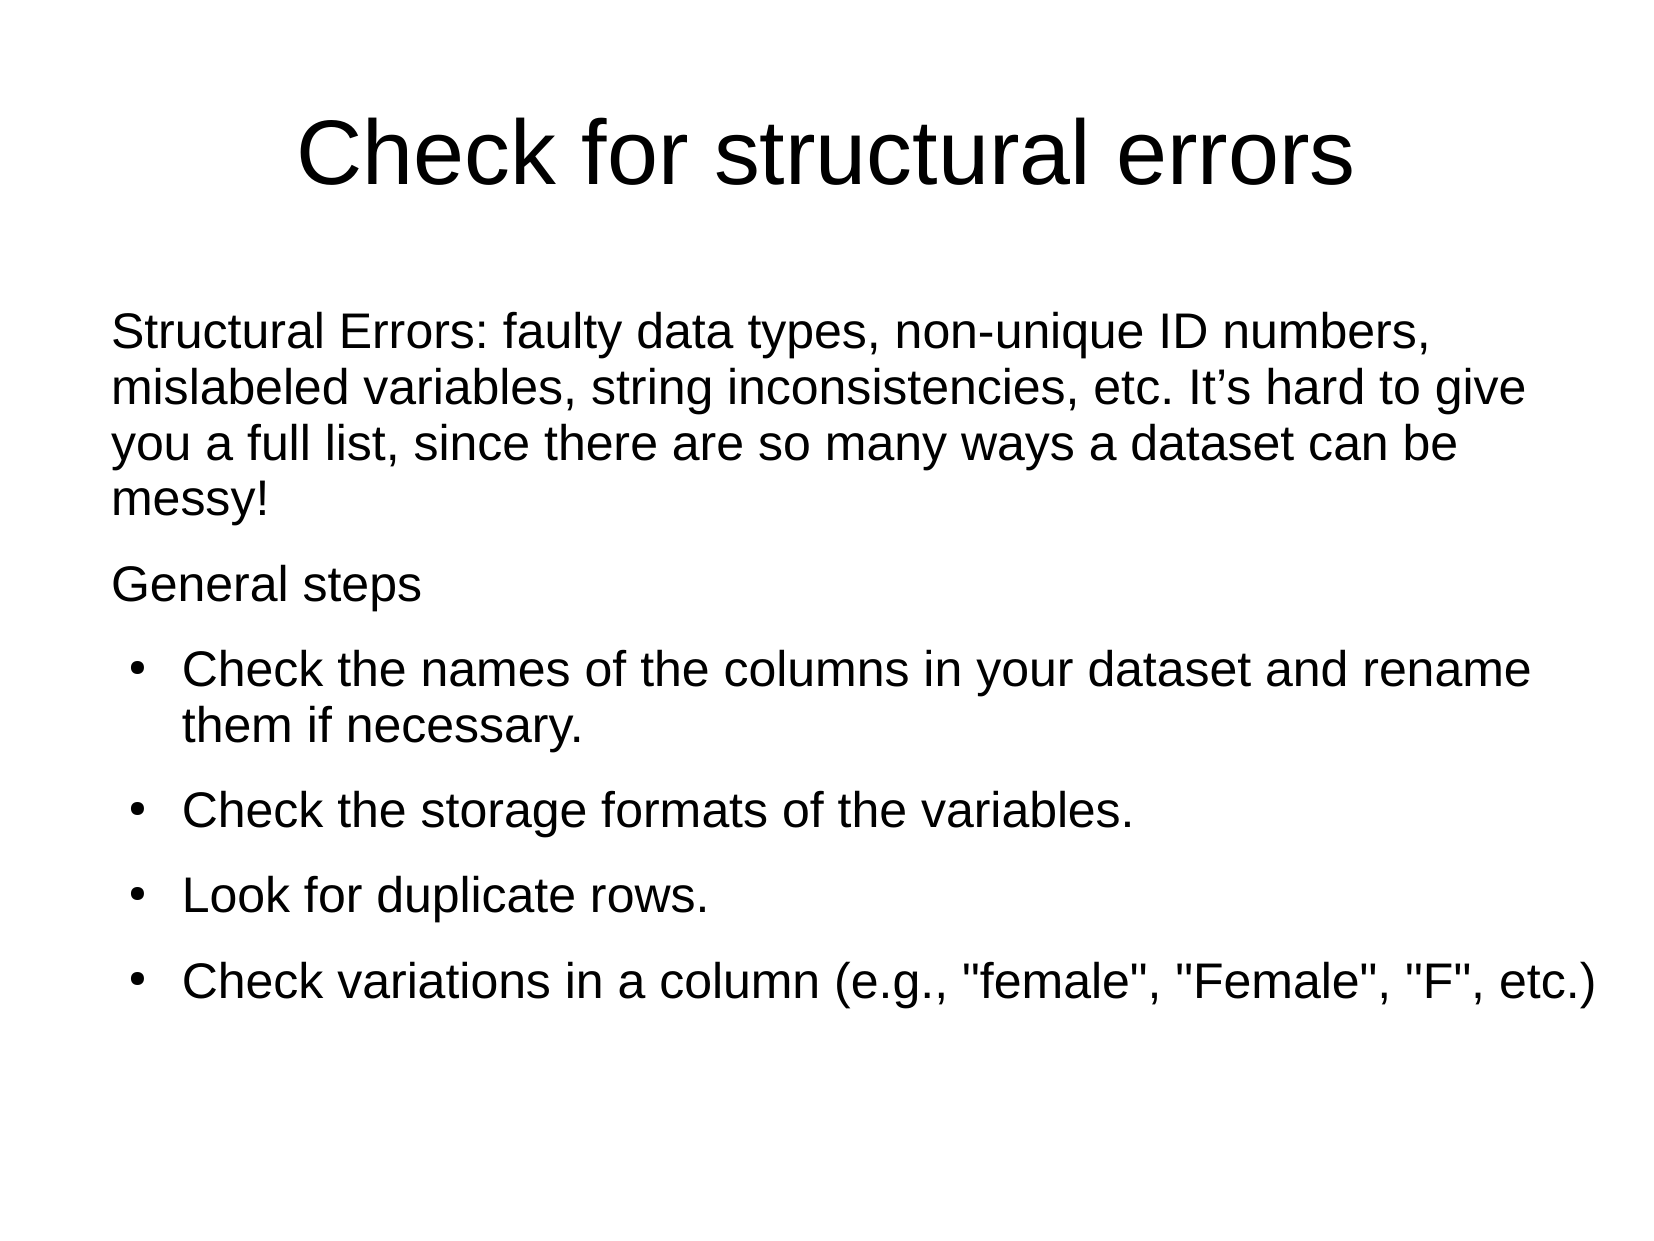

# Check for structural errors
Structural Errors: faulty data types, non-unique ID numbers, mislabeled variables, string inconsistencies, etc. It’s hard to give you a full list, since there are so many ways a dataset can be messy!
General steps
Check the names of the columns in your dataset and rename them if necessary.
Check the storage formats of the variables.
Look for duplicate rows.
Check variations in a column (e.g., "female", "Female", "F", etc.)